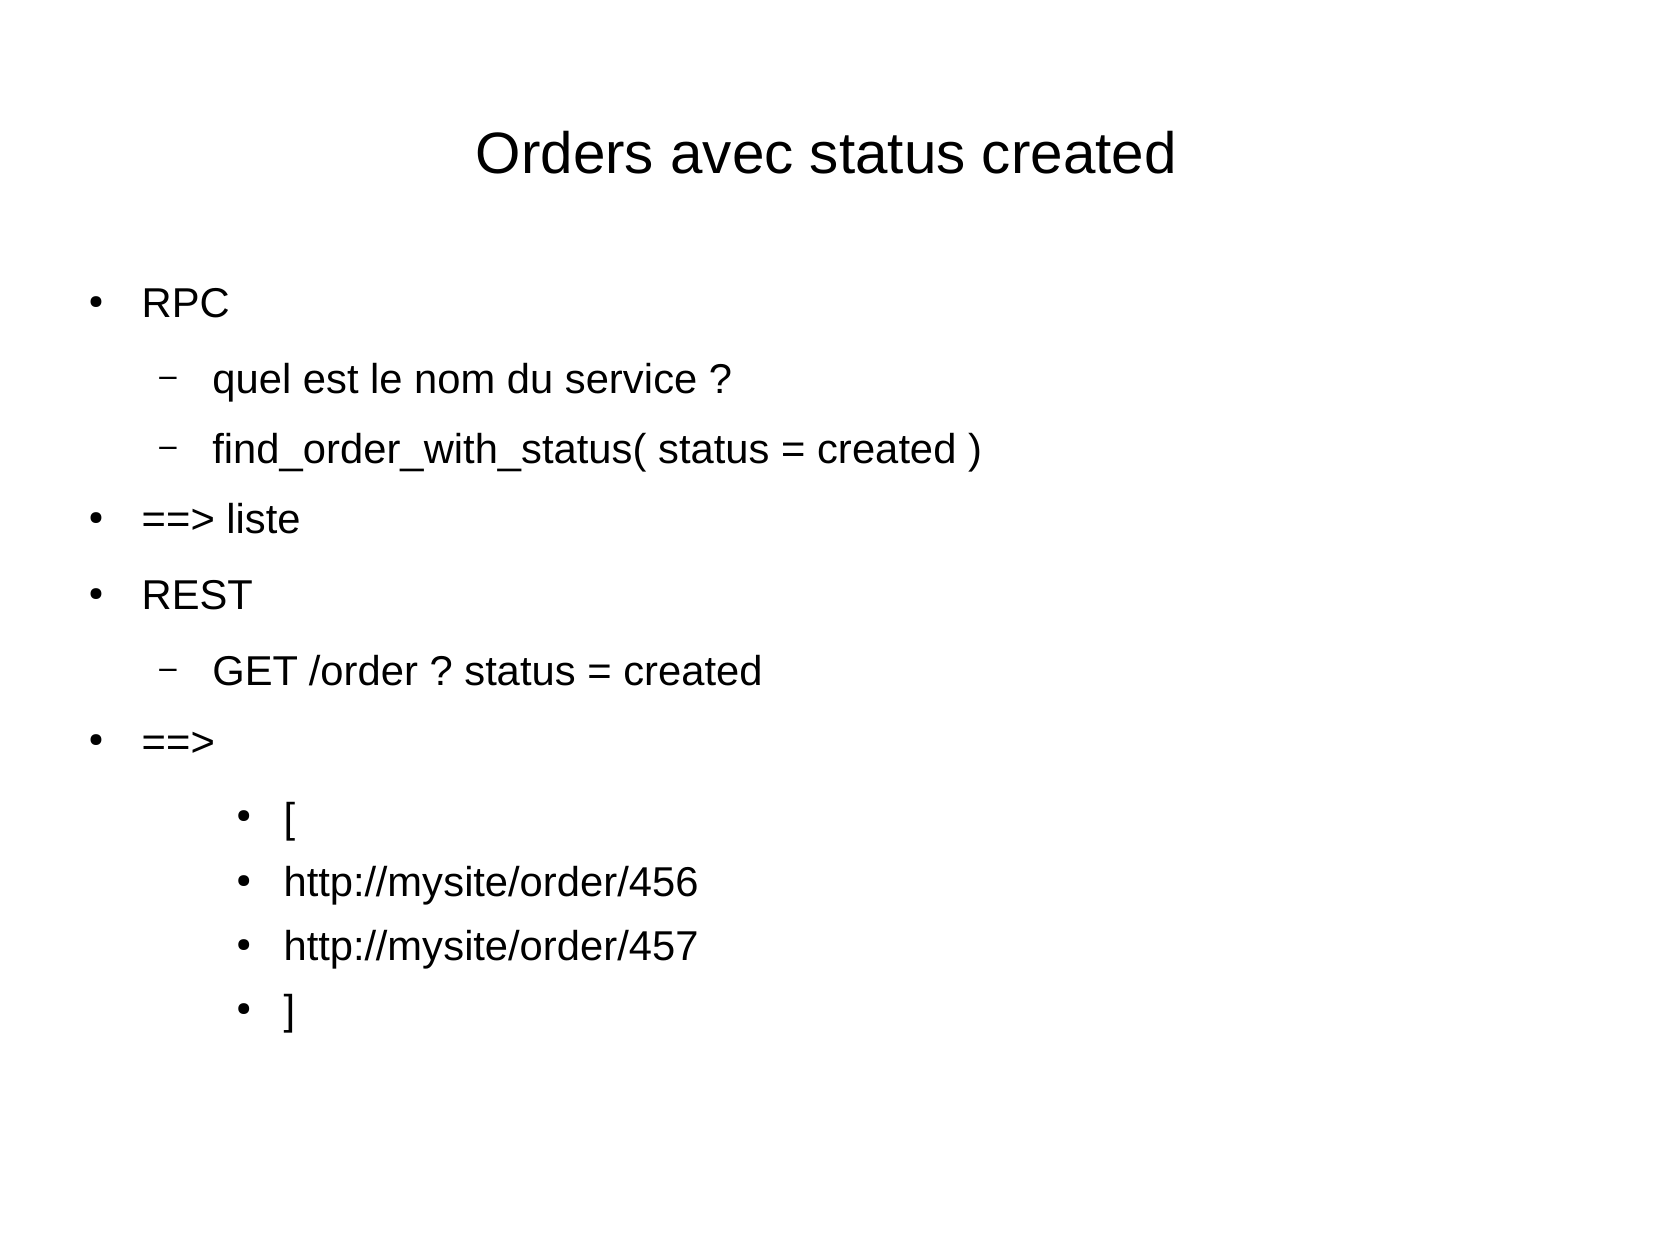

# Orders avec status created
RPC
quel est le nom du service ?
find_order_with_status( status = created )
==> liste
REST
GET /order ? status = created
==>
[
http://mysite/order/456
http://mysite/order/457
]